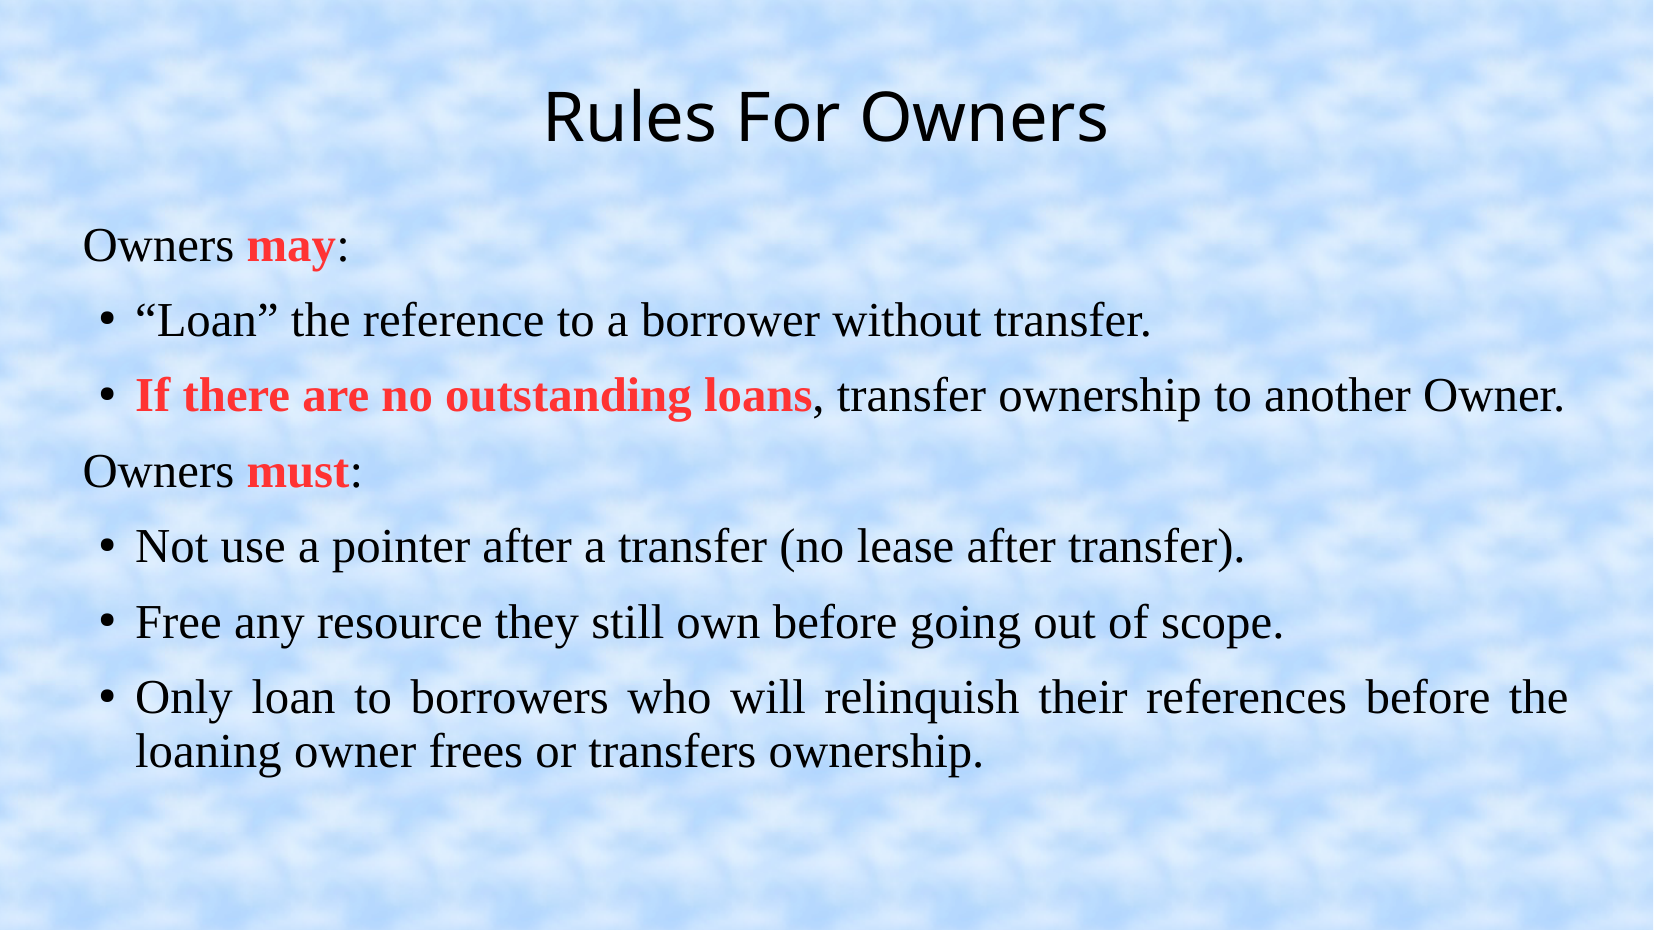

# Rules For Owners
Owners may:
“Loan” the reference to a borrower without transfer.
If there are no outstanding loans, transfer ownership to another Owner.
Owners must:
Not use a pointer after a transfer (no lease after transfer).
Free any resource they still own before going out of scope.
Only loan to borrowers who will relinquish their references before the loaning owner frees or transfers ownership.